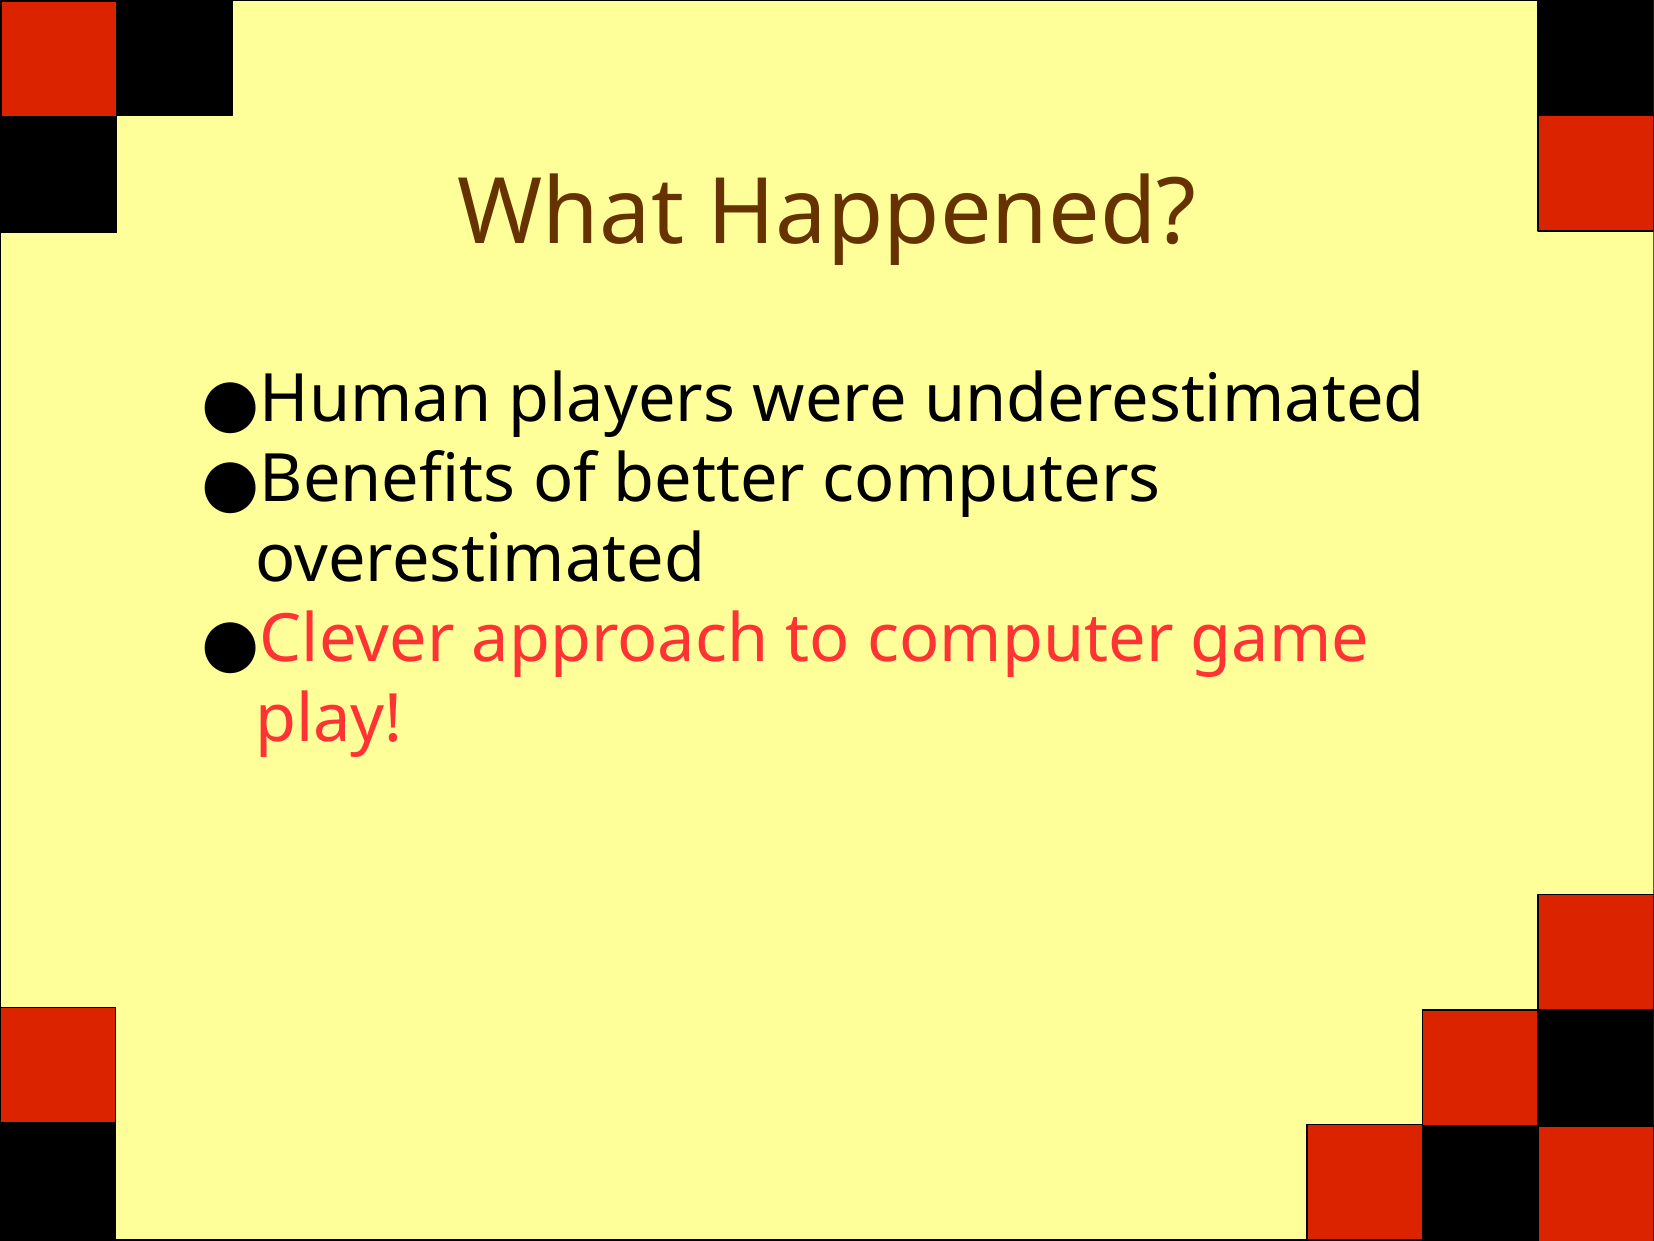

What Happened?
Human players were underestimated
Benefits of better computers overestimated
Clever approach to computer game play!